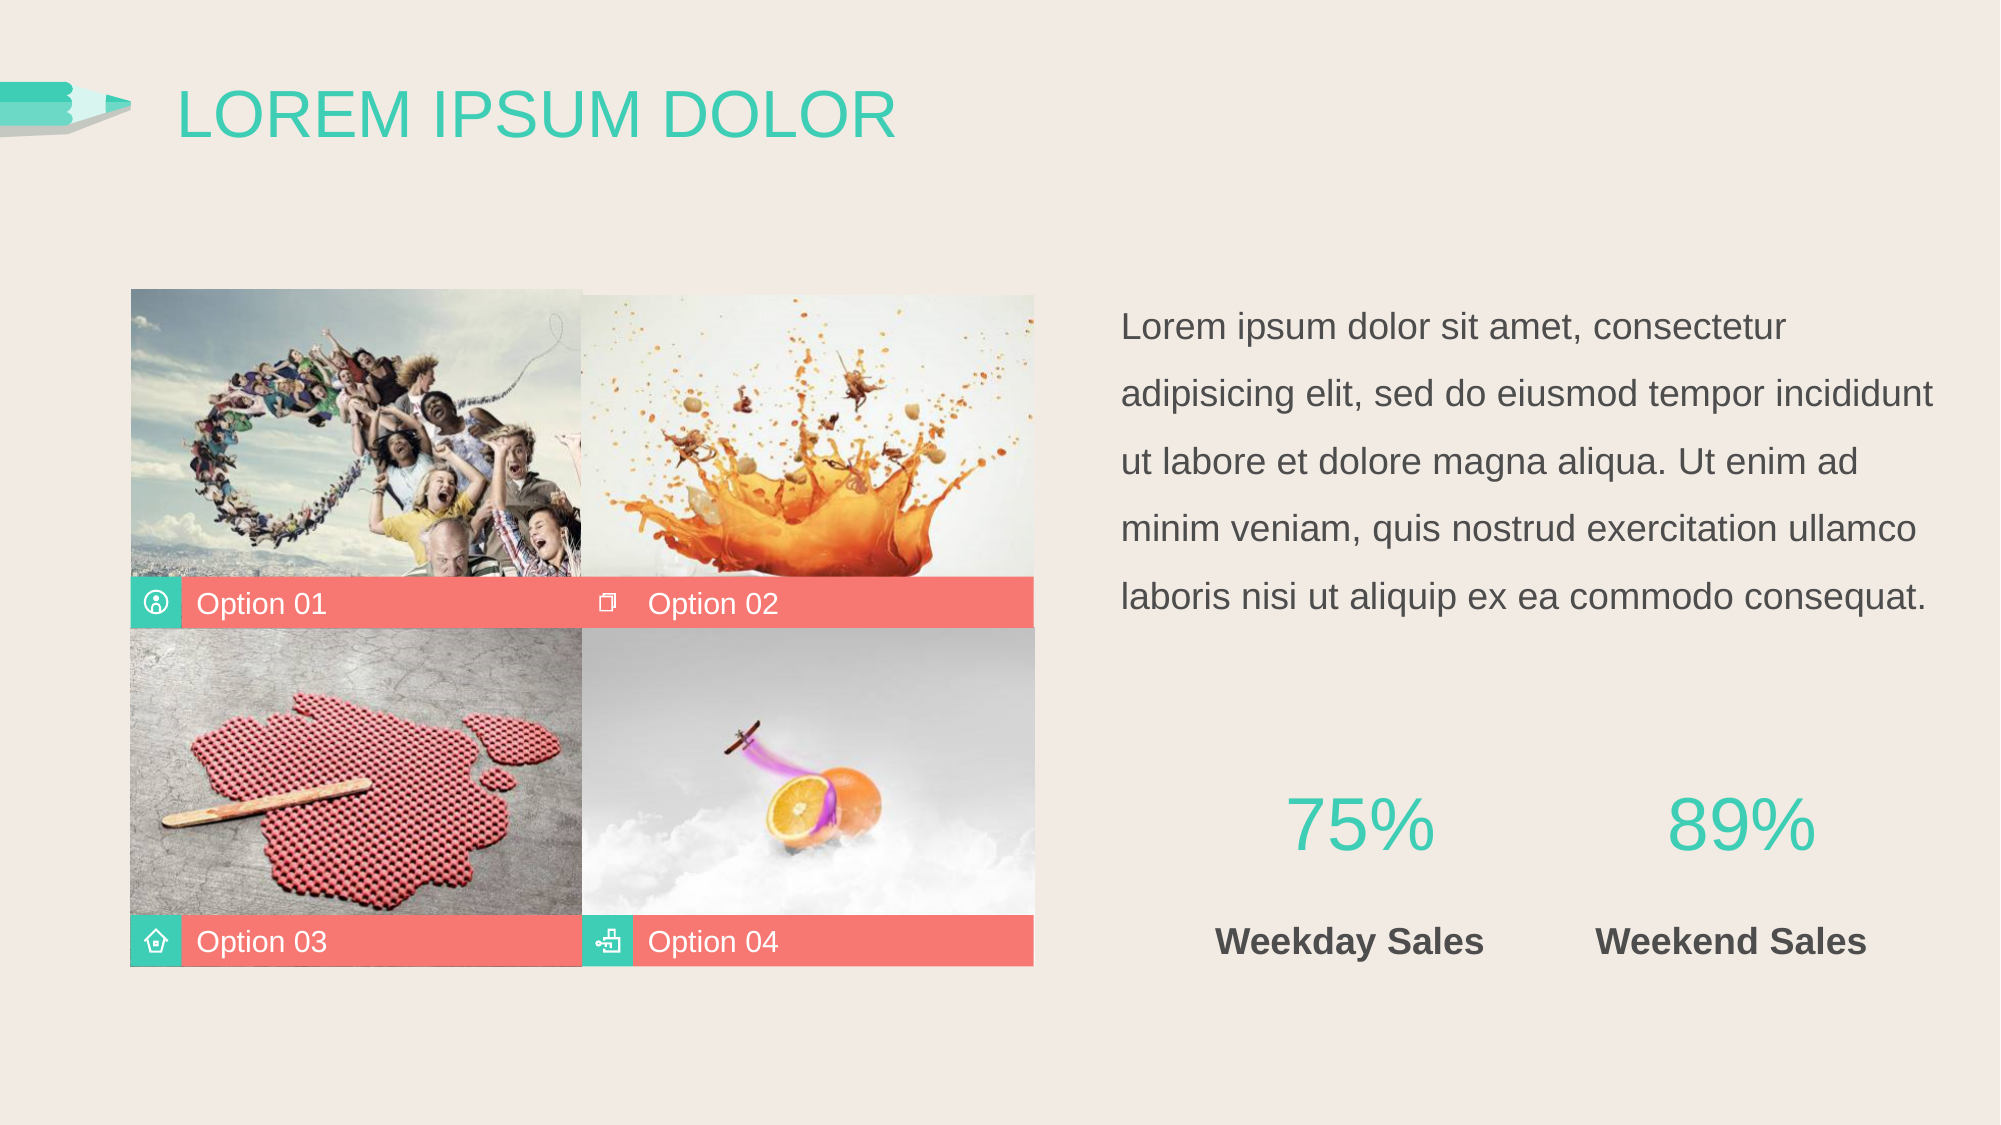

LOREM IPSUM DOLOR
Lorem ipsum dolor sit amet, consectetur adipisicing elit, sed do eiusmod tempor incididunt ut labore et dolore magna aliqua. Ut enim ad minim veniam, quis nostrud exercitation ullamco laboris nisi ut aliquip ex ea commodo consequat.
Option 01
Option 02
75%
89%
Weekday Sales
Weekend Sales
Option 03
Option 04